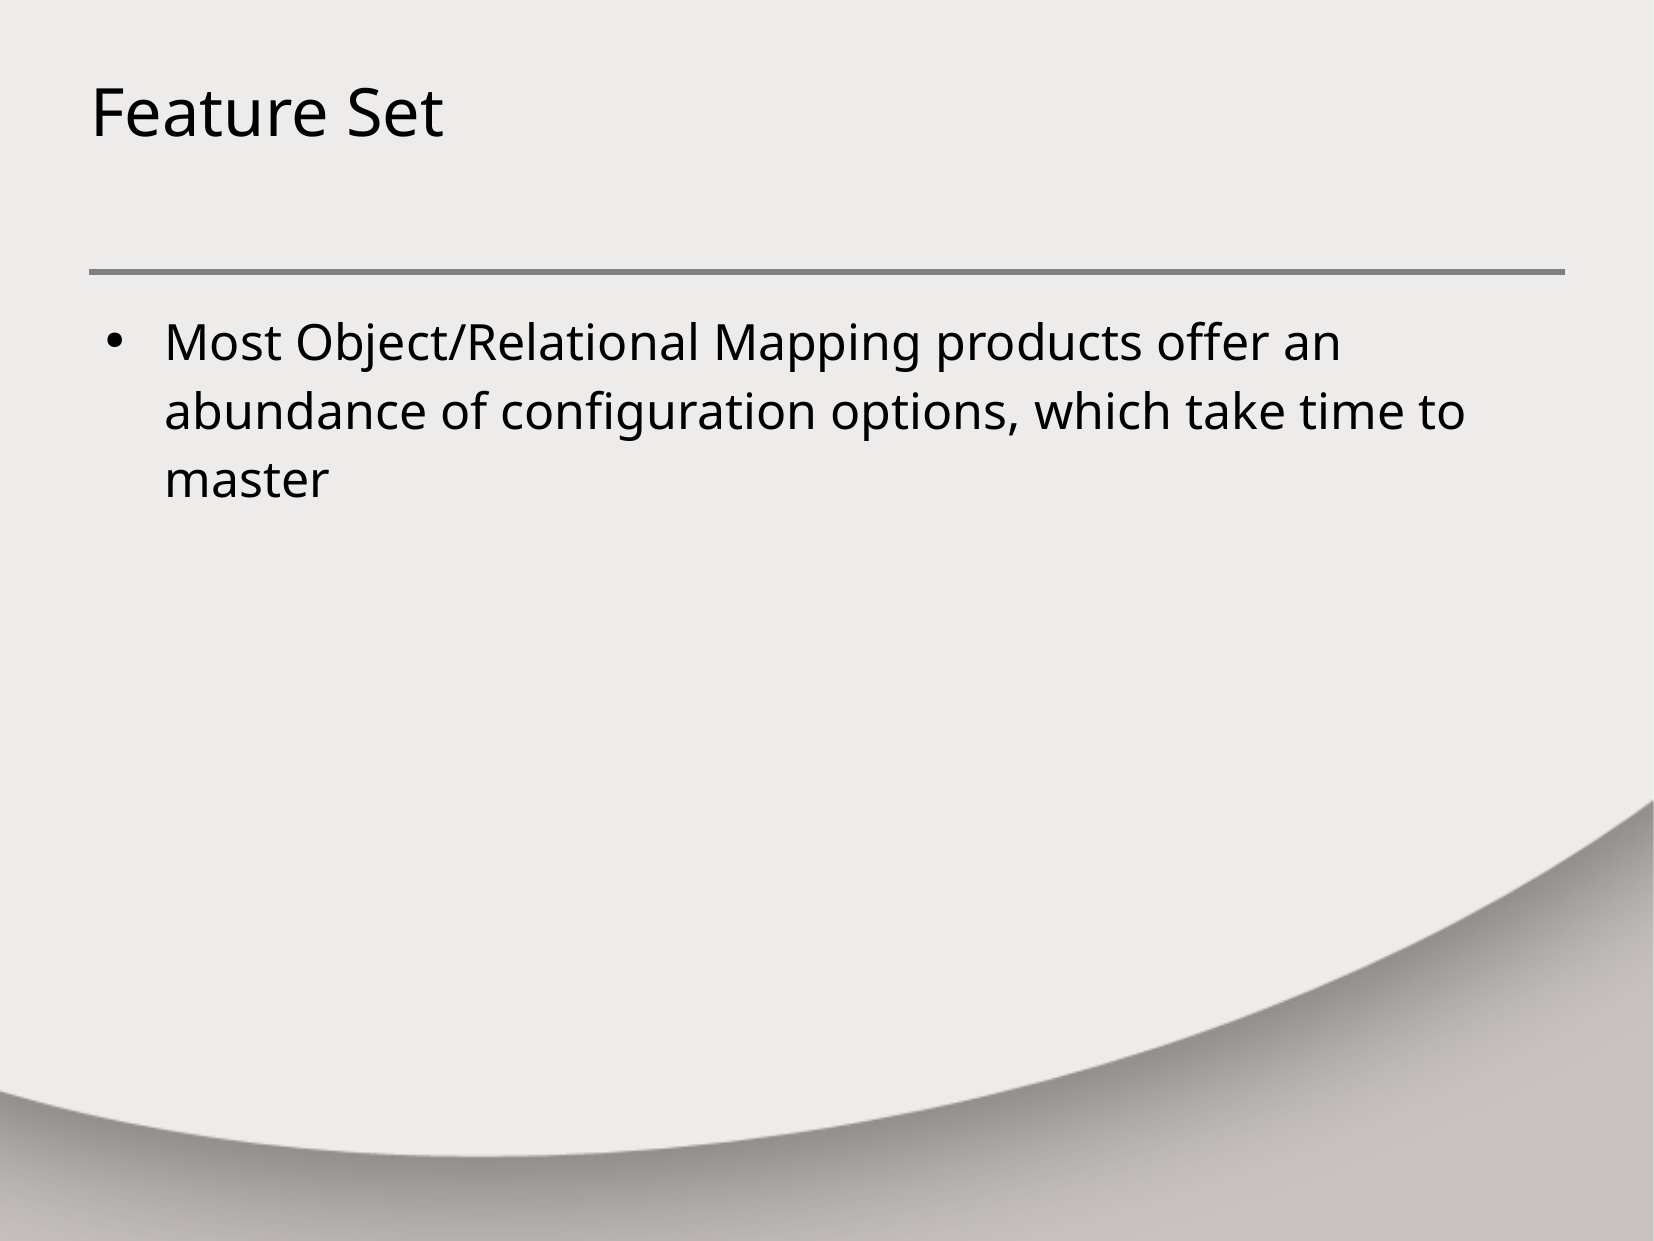

# Feature Set
Most Object/Relational Mapping products offer an abundance of configuration options, which take time to master